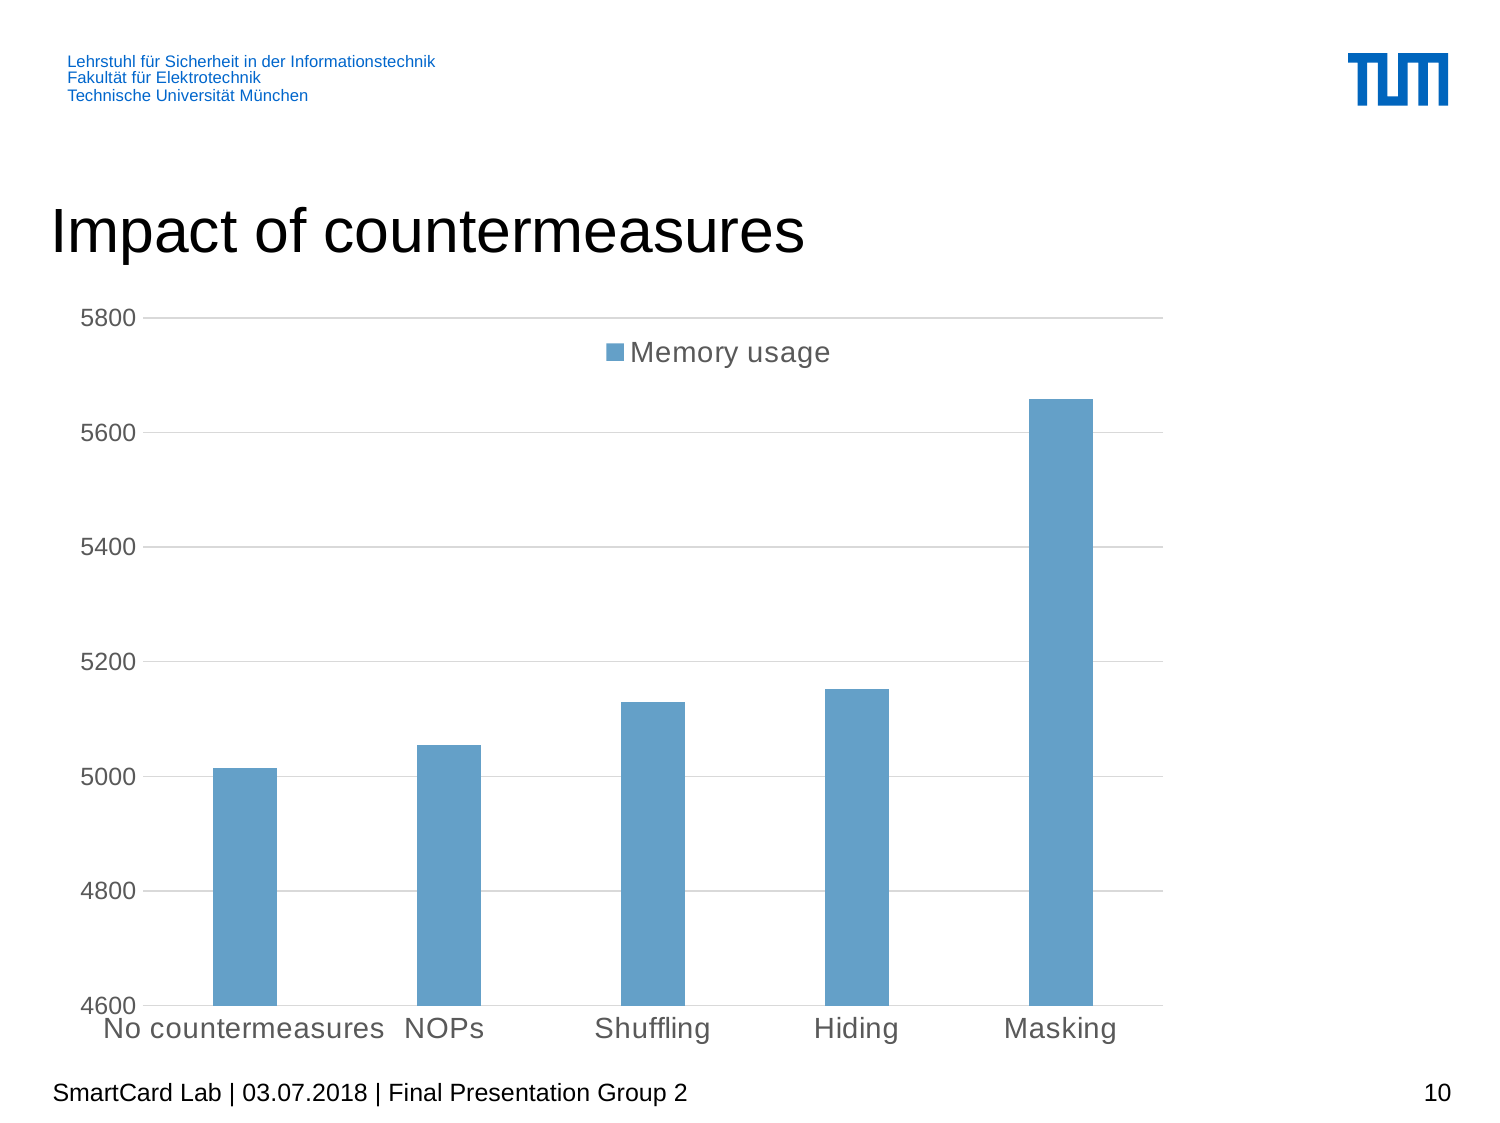

# Impact of countermeasures
### Chart
| Category | Memory usage |
|---|---|
| No countermeasures | 5014.0 |
| NOPs | 5054.0 |
| Shuffling | 5130.0 |
| Hiding | 5152.0 |
| Masking | 5658.0 |SmartCard Lab | 03.07.2018 | Final Presentation Group 2
10